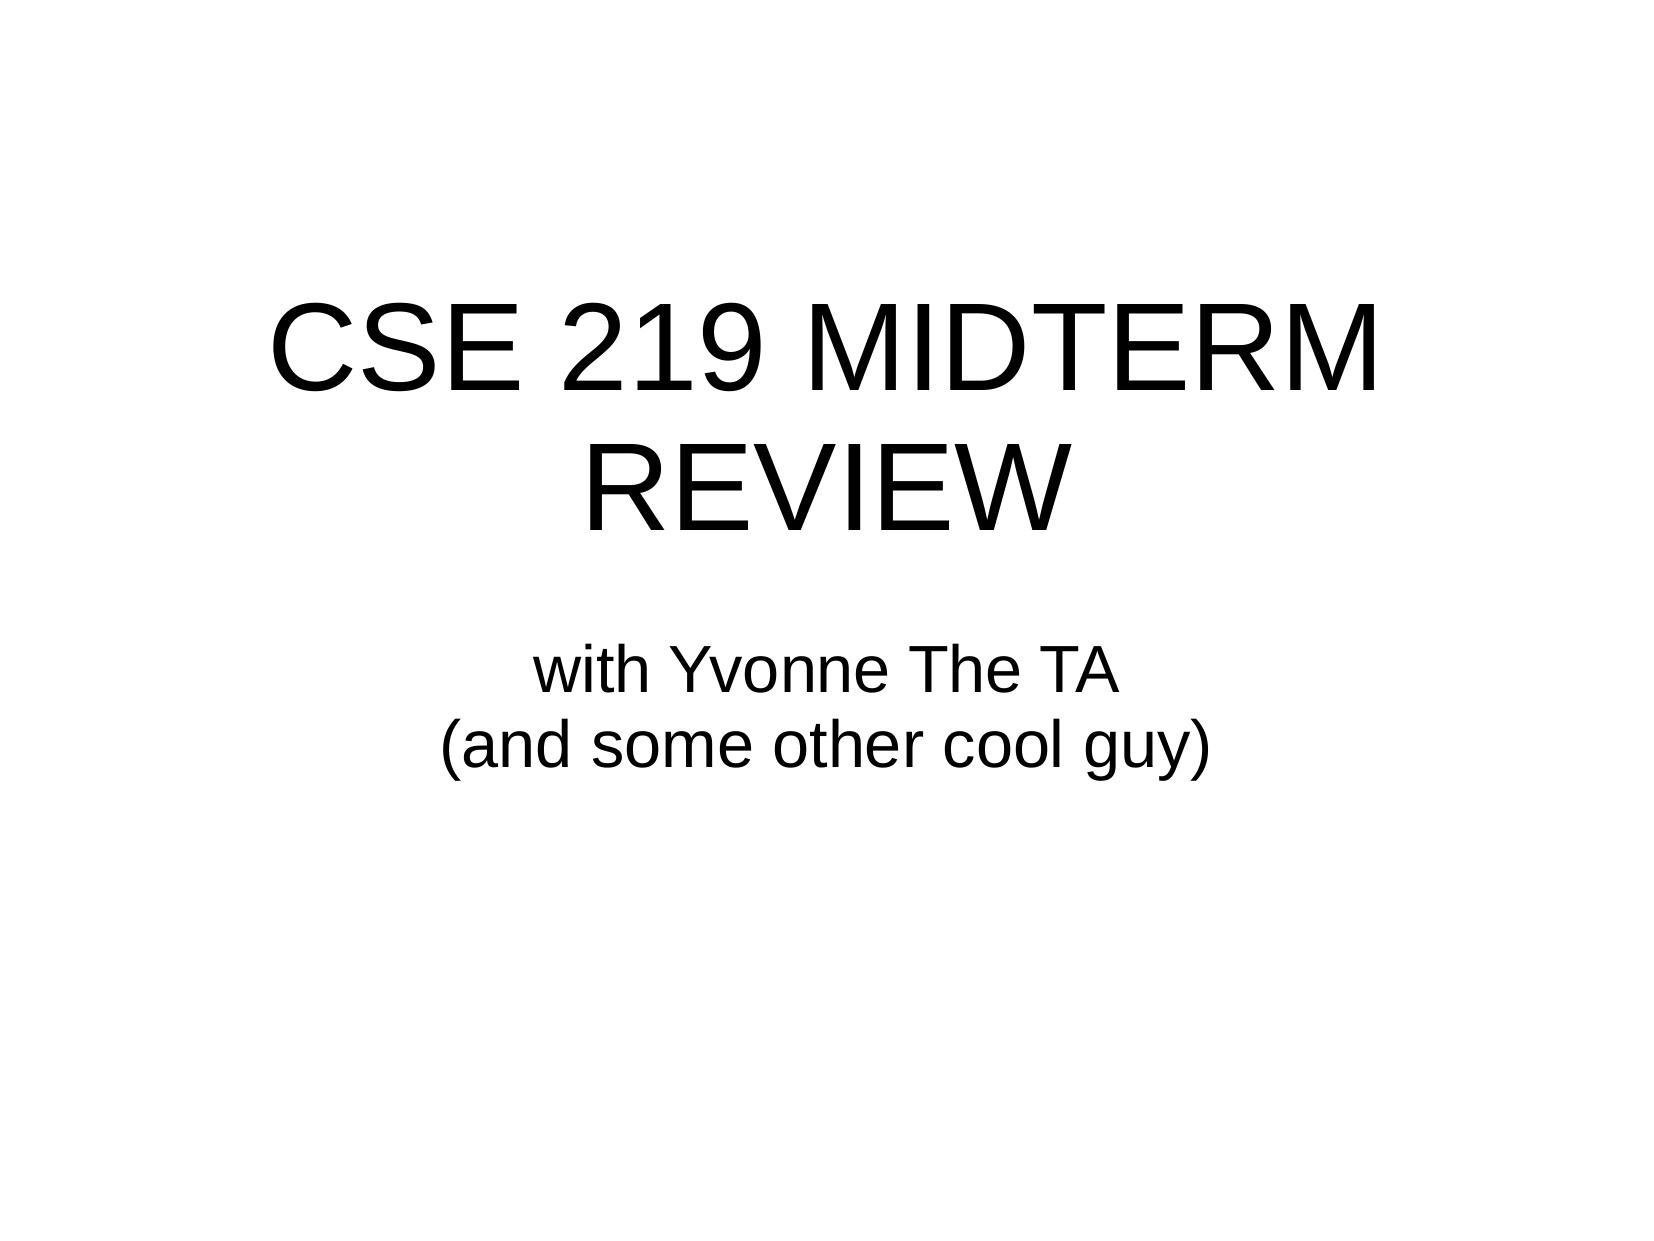

# CSE 219 MIDTERM REVIEW
with Yvonne The TA
(and some other cool guy)